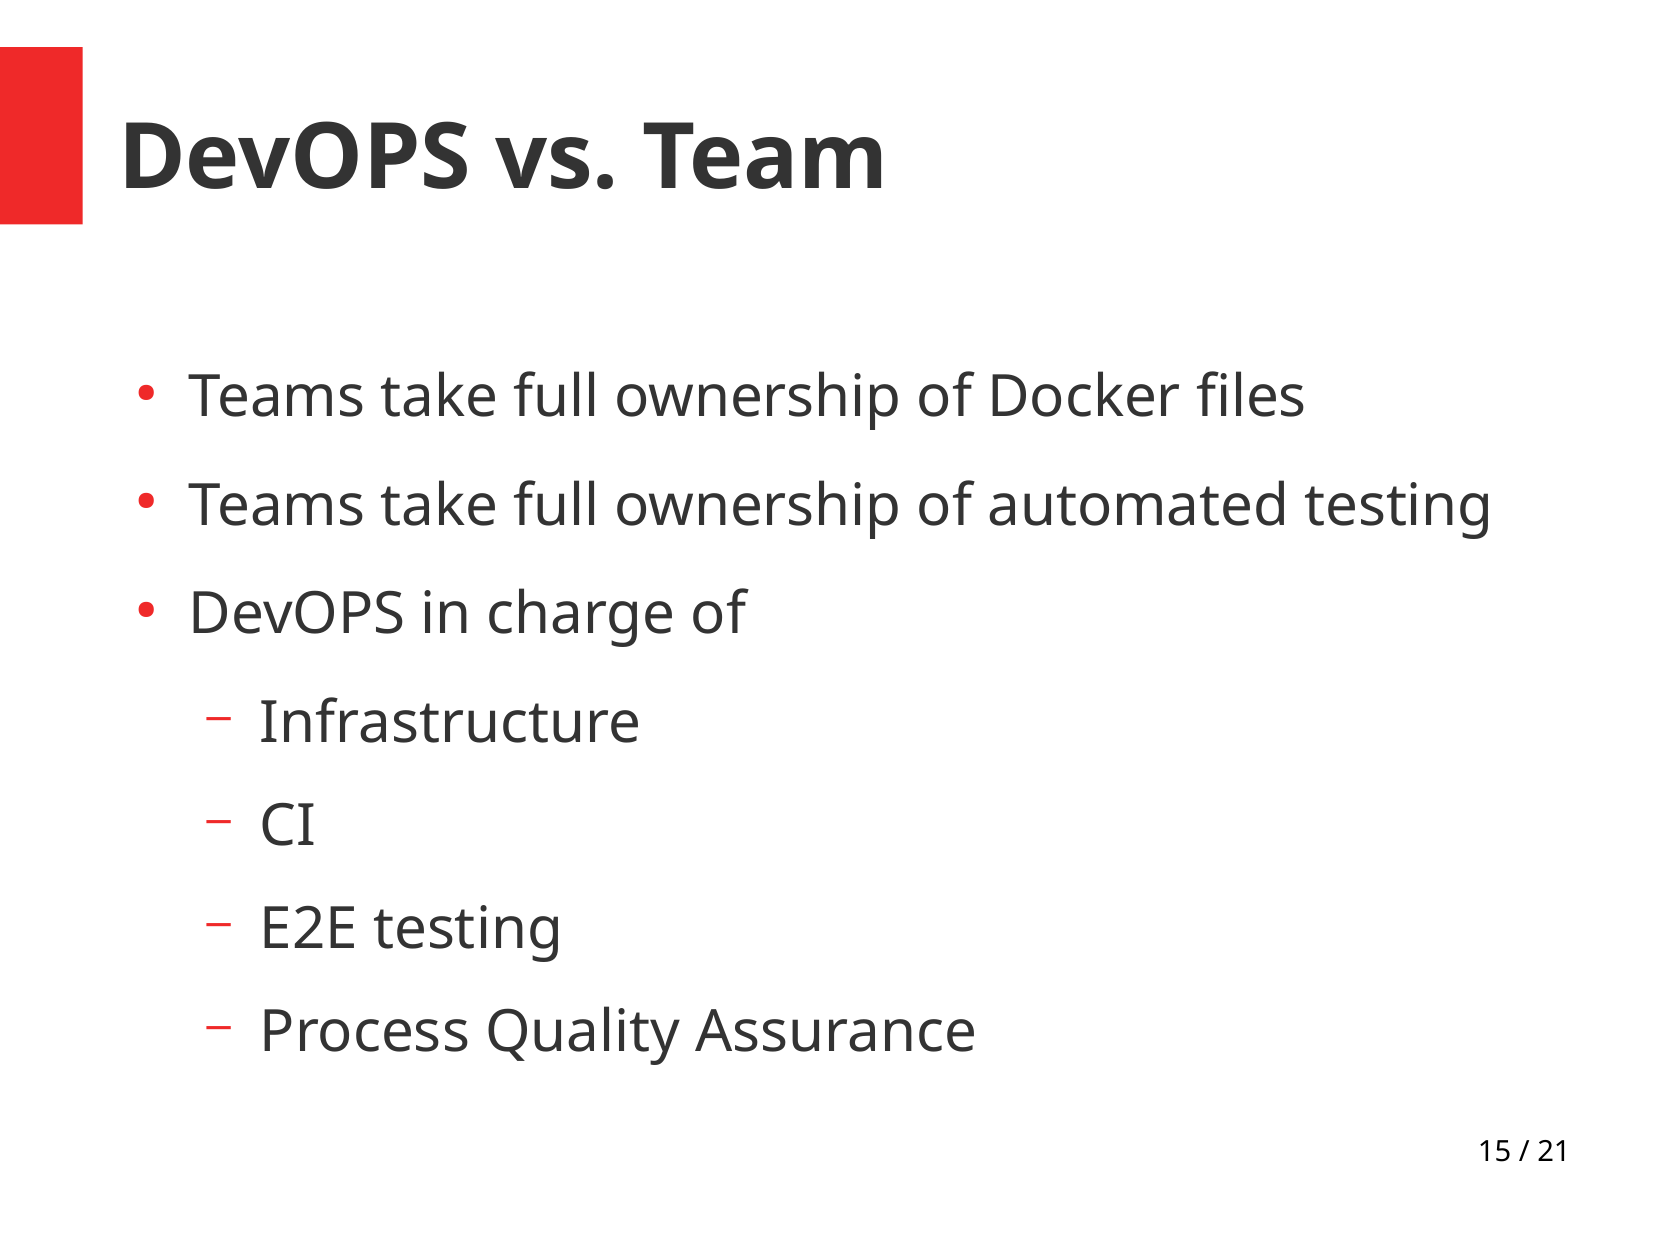

# DevOPS vs. Team
Teams take full ownership of Docker files
Teams take full ownership of automated testing
DevOPS in charge of
Infrastructure
CI
E2E testing
Process Quality Assurance
15